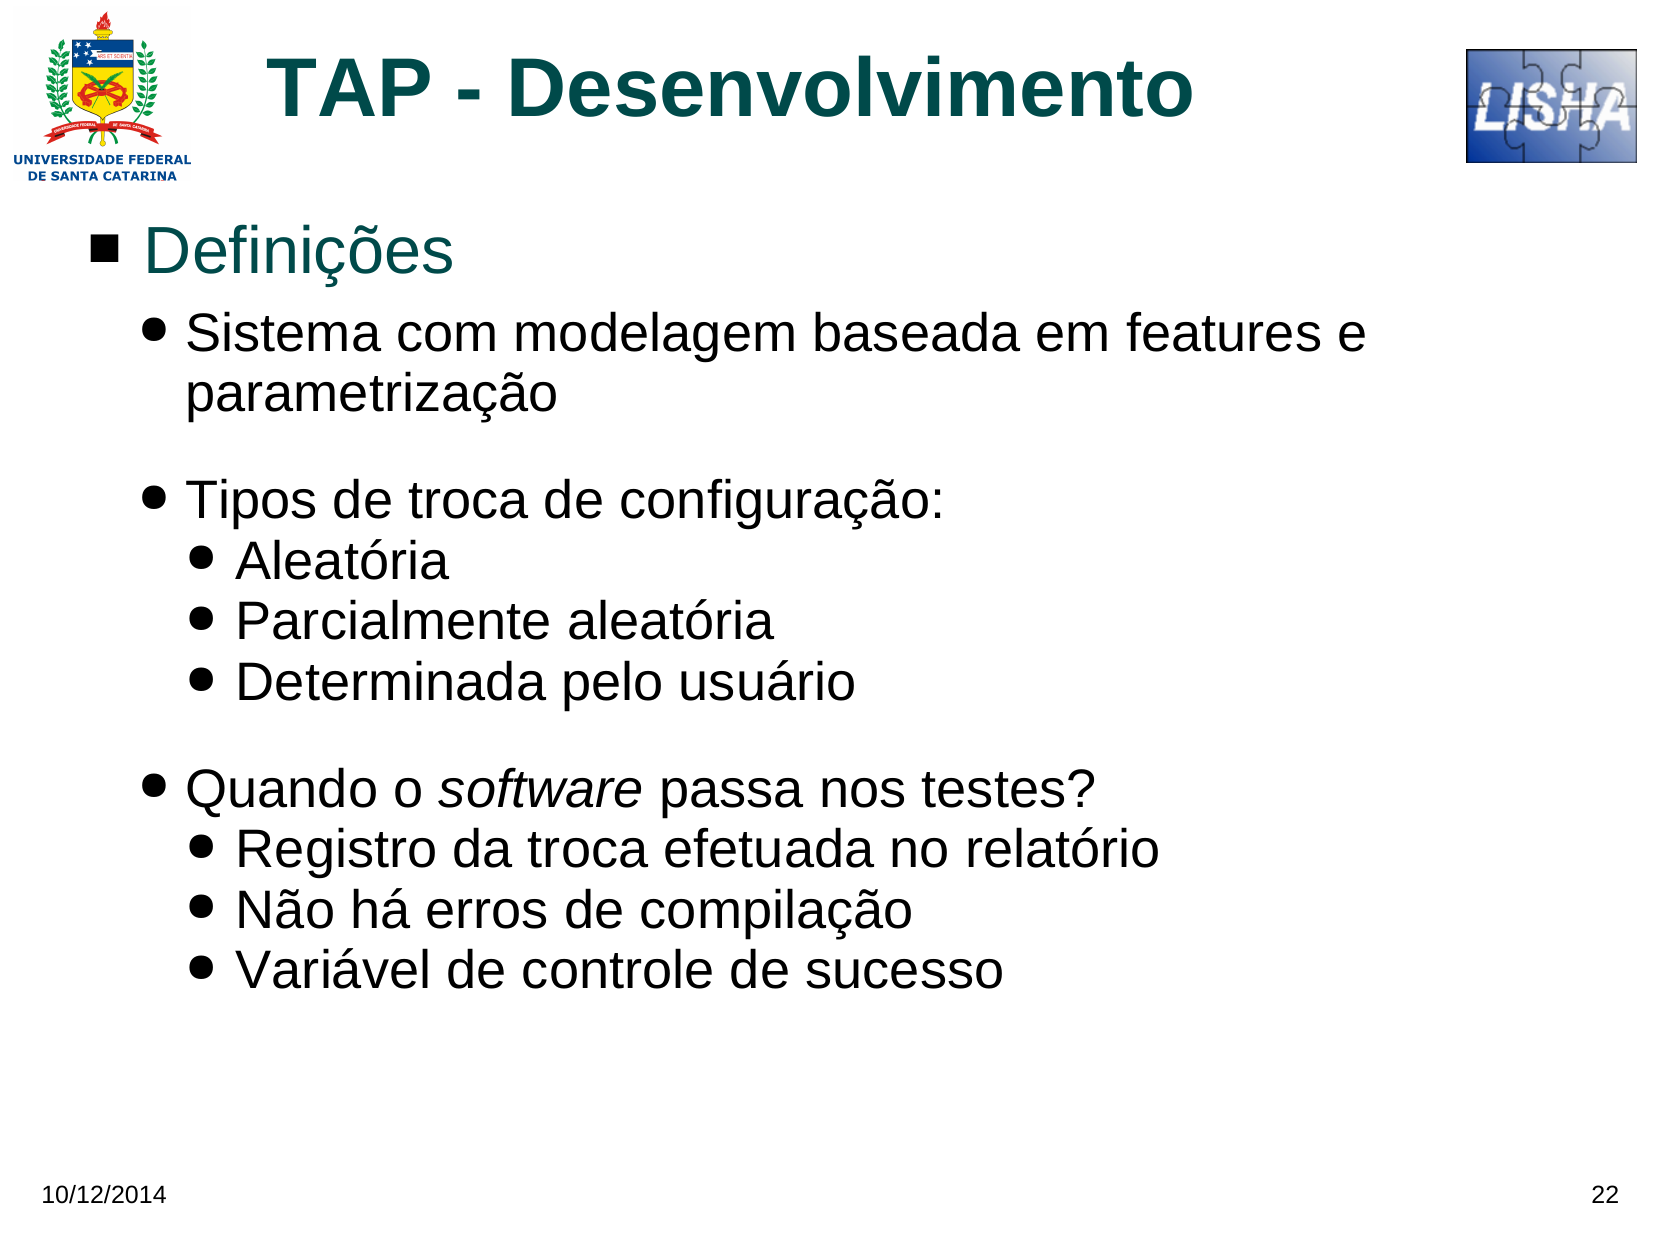

# TAP - Desenvolvimento
Definições
Sistema com modelagem baseada em features e parametrização
Tipos de troca de configuração:
 Aleatória
 Parcialmente aleatória
 Determinada pelo usuário
Quando o software passa nos testes?
 Registro da troca efetuada no relatório
 Não há erros de compilação
 Variável de controle de sucesso